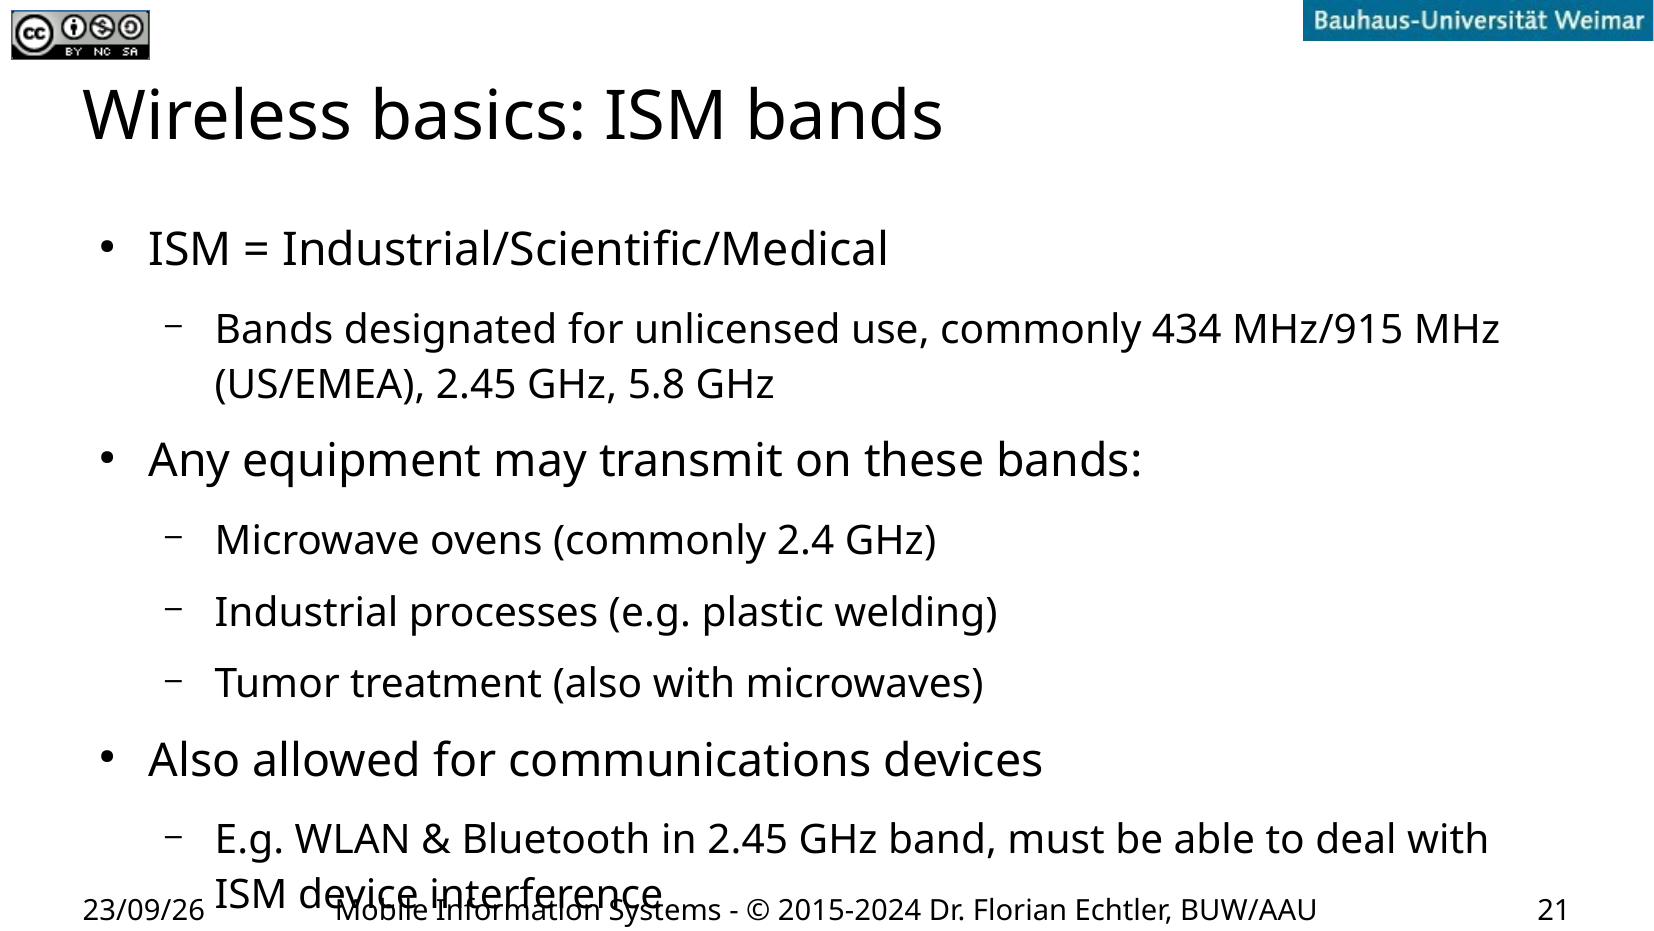

# Wireless basics: ISM bands
ISM = Industrial/Scientific/Medical
Bands designated for unlicensed use, commonly 434 MHz/915 MHz (US/EMEA), 2.45 GHz, 5.8 GHz
Any equipment may transmit on these bands:
Microwave ovens (commonly 2.4 GHz)
Industrial processes (e.g. plastic welding)
Tumor treatment (also with microwaves)
Also allowed for communications devices
E.g. WLAN & Bluetooth in 2.45 GHz band, must be able to deal with ISM device interference
Mobile Information Systems - © 2015-2024 Dr. Florian Echtler, BUW/AAU
21